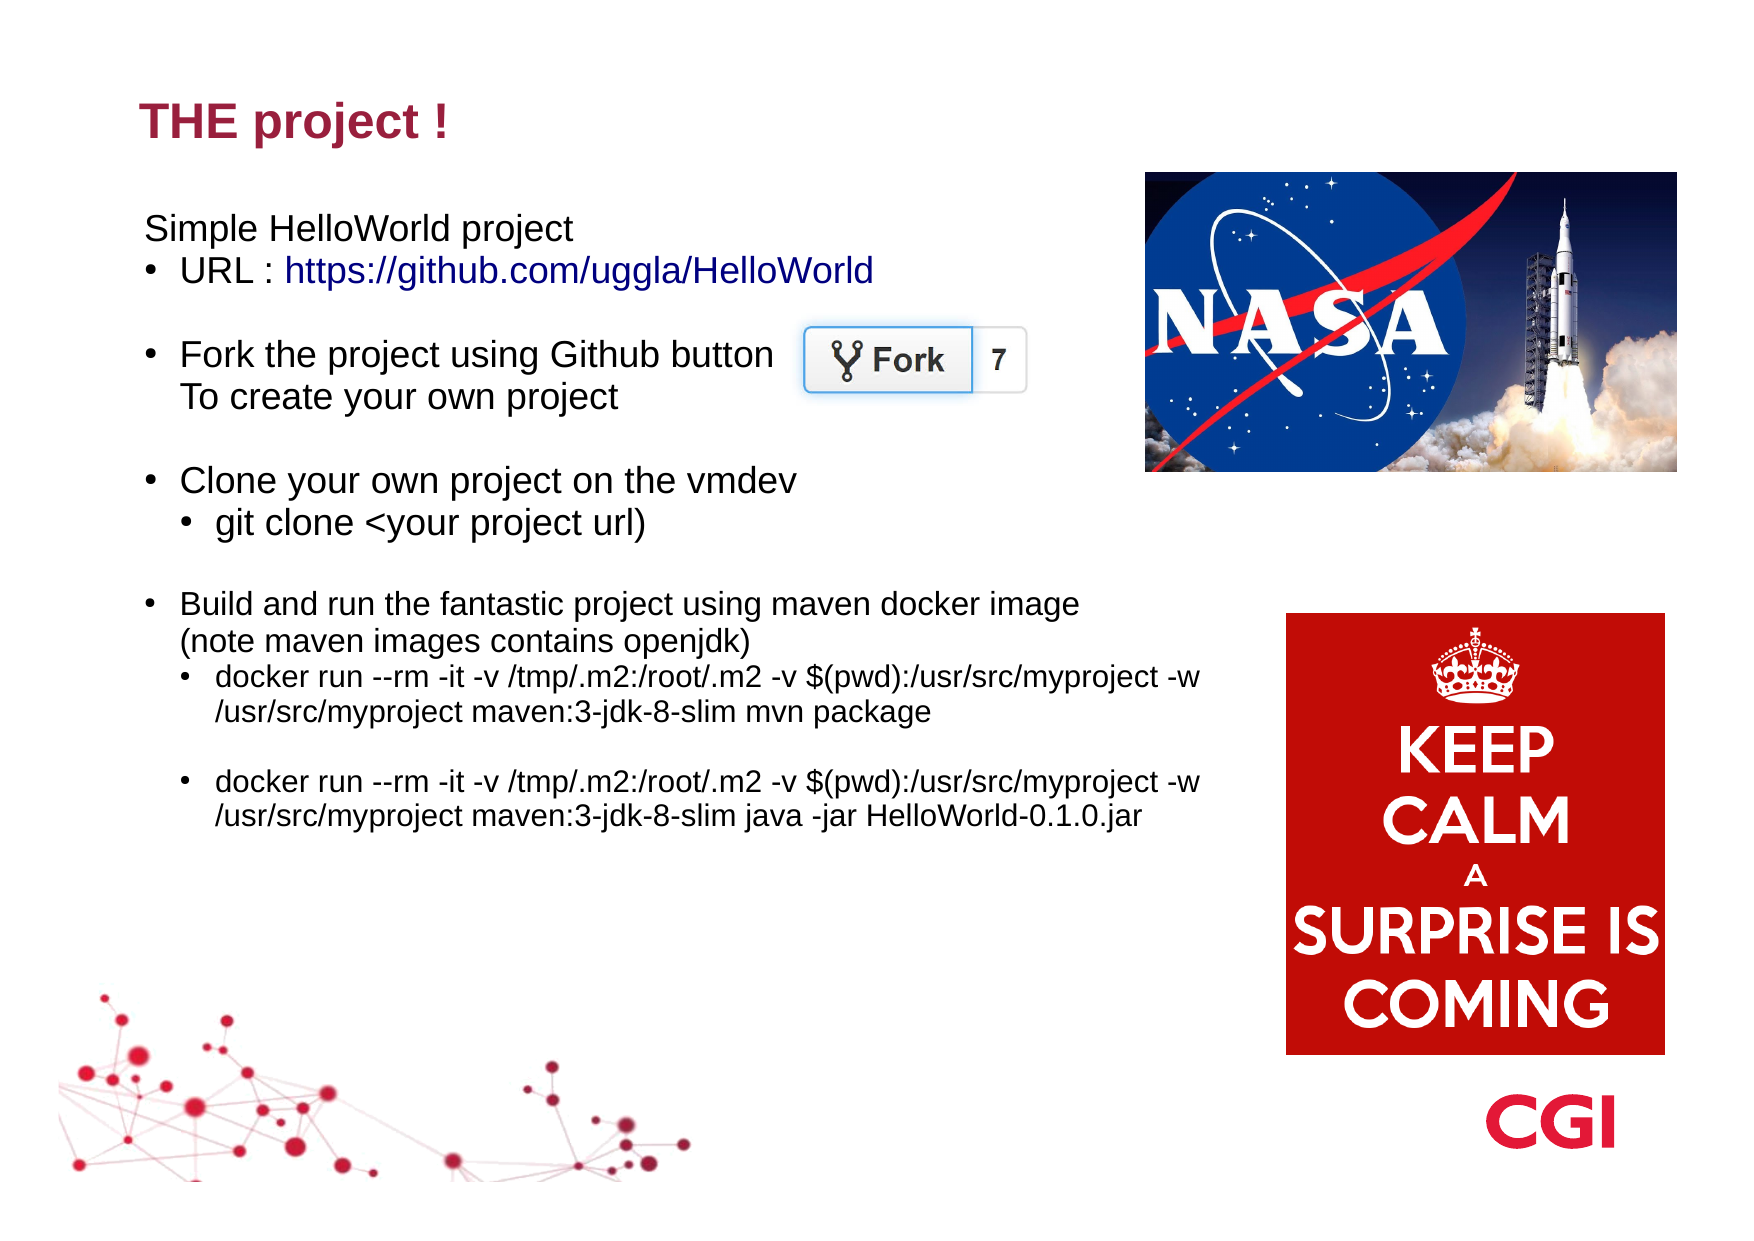

THE project !
Simple HelloWorld project
URL : https://github.com/uggla/HelloWorld
Fork the project using Github button
To create your own project
Clone your own project on the vmdev
git clone <your project url)
Build and run the fantastic project using maven docker image
(note maven images contains openjdk)
docker run --rm -it -v /tmp/.m2:/root/.m2 -v $(pwd):/usr/src/myproject -w /usr/src/myproject maven:3-jdk-8-slim mvn package
docker run --rm -it -v /tmp/.m2:/root/.m2 -v $(pwd):/usr/src/myproject -w /usr/src/myproject maven:3-jdk-8-slim java -jar HelloWorld-0.1.0.jar